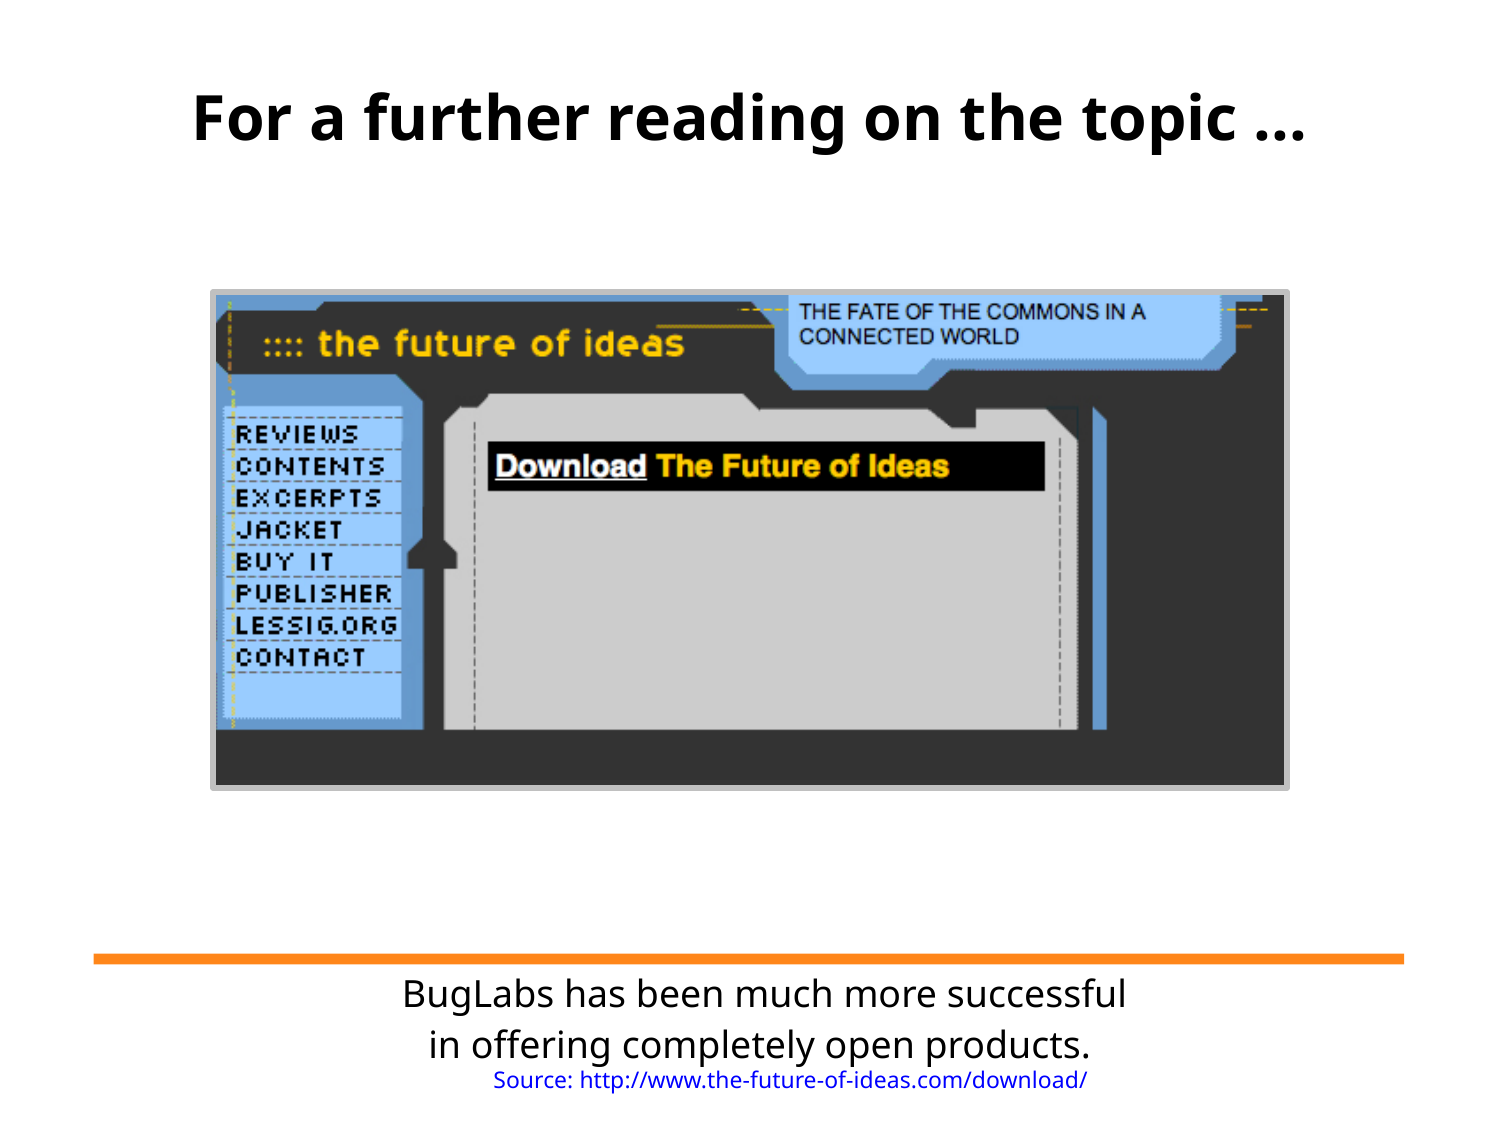

# For a further reading on the topic ...
BugLabs has been much more successful in offering completely open products.
Source: http://www.the-future-of-ideas.com/download/